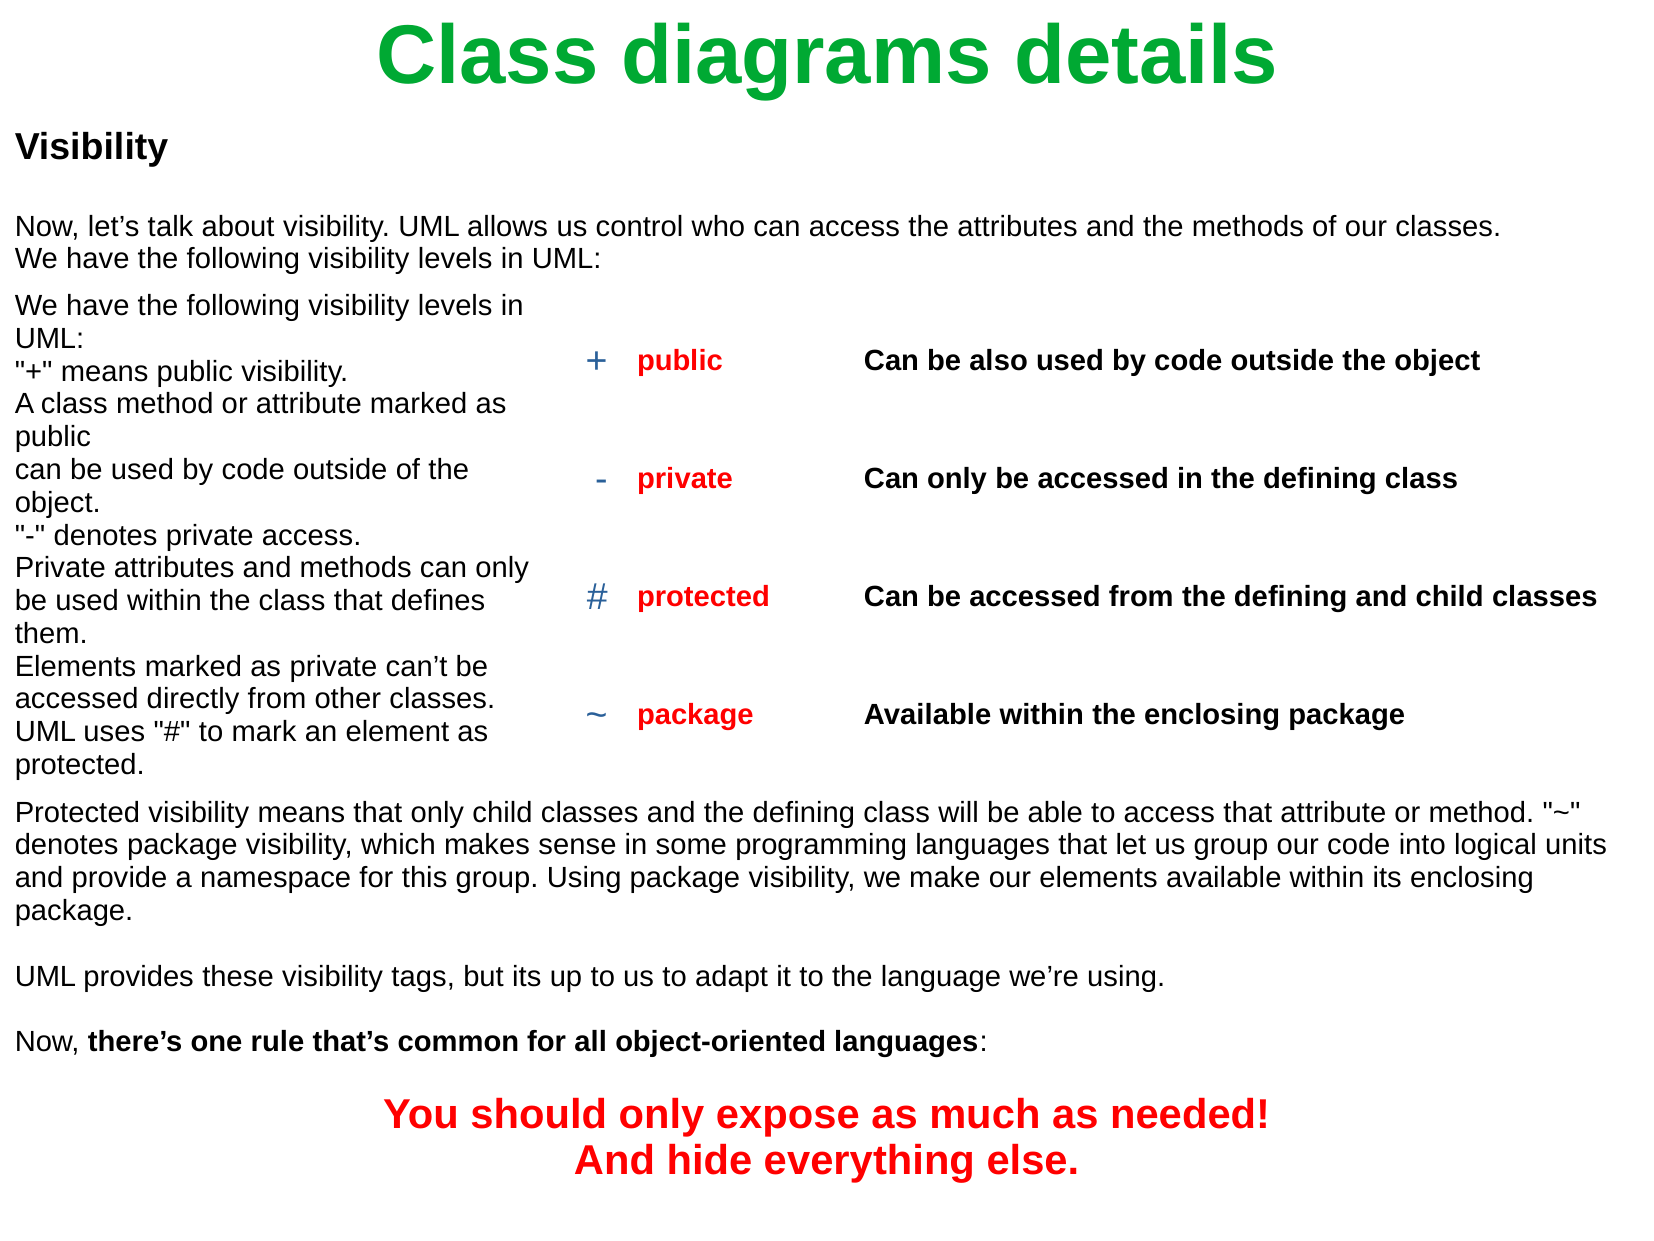

# Class diagrams details
Visibility
Now, let’s talk about visibility. UML allows us control who can access the attributes and the methods of our classes.
We have the following visibility levels in UML:
We have the following visibility levels in UML:
"+" means public visibility.
A class method or attribute marked as public
can be used by code outside of the object.
"-" denotes private access.
Private attributes and methods can only be used within the class that defines them.
Elements marked as private can’t be accessed directly from other classes.
UML uses "#" to mark an element as protected.
| + | public | Can be also used by code outside the object |
| --- | --- | --- |
| - | private | Can only be accessed in the defining class |
| # | protected | Can be accessed from the defining and child classes |
| ~ | package | Available within the enclosing package |
| | | |
| --- | --- | --- |
| | | |
| | | |
| | | |
Protected visibility means that only child classes and the defining class will be able to access that attribute or method. "~" denotes package visibility, which makes sense in some programming languages that let us group our code into logical units
and provide a namespace for this group. Using package visibility, we make our elements available within its enclosing package.
UML provides these visibility tags, but its up to us to adapt it to the language we’re using.
Now, there’s one rule that’s common for all object-oriented languages:
You should only expose as much as needed!
And hide everything else.